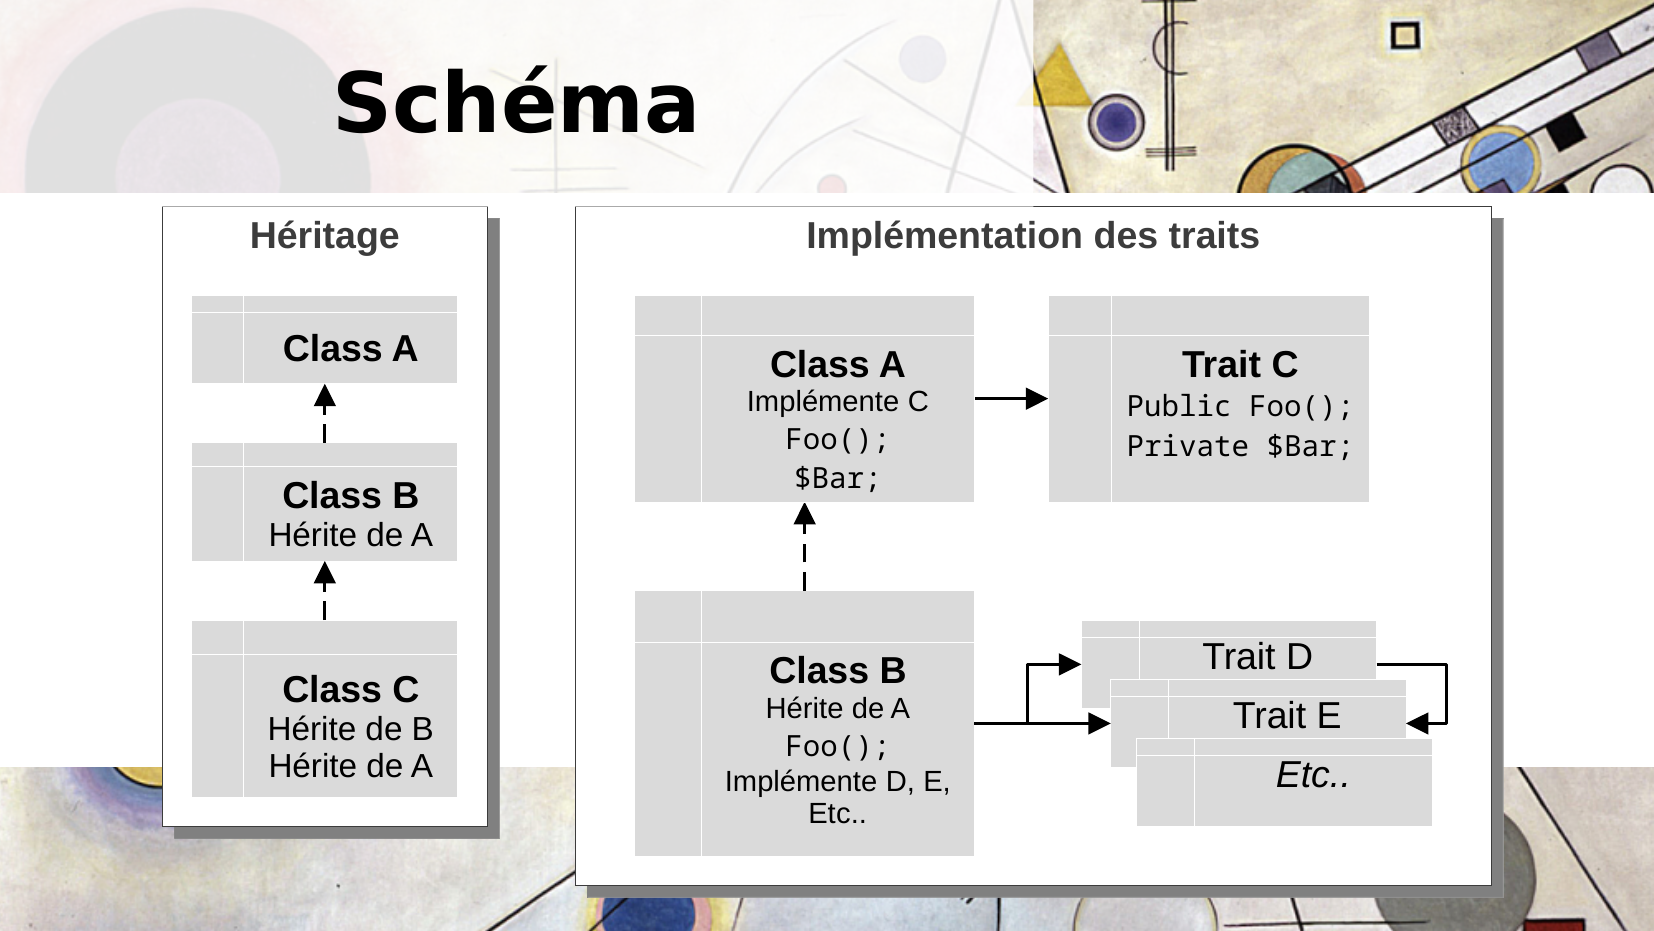

Schéma
Héritage
Class A
Class B
Hérite de A
Class C
Hérite de B
Hérite de A
Implémentation des traits
Class A
Implémente C
Foo();
$Bar;
Trait C
Public Foo();
Private $Bar;
Class B
Hérite de A
Foo();
Implémente D, E,
Etc..
Trait D
Trait E
Etc..